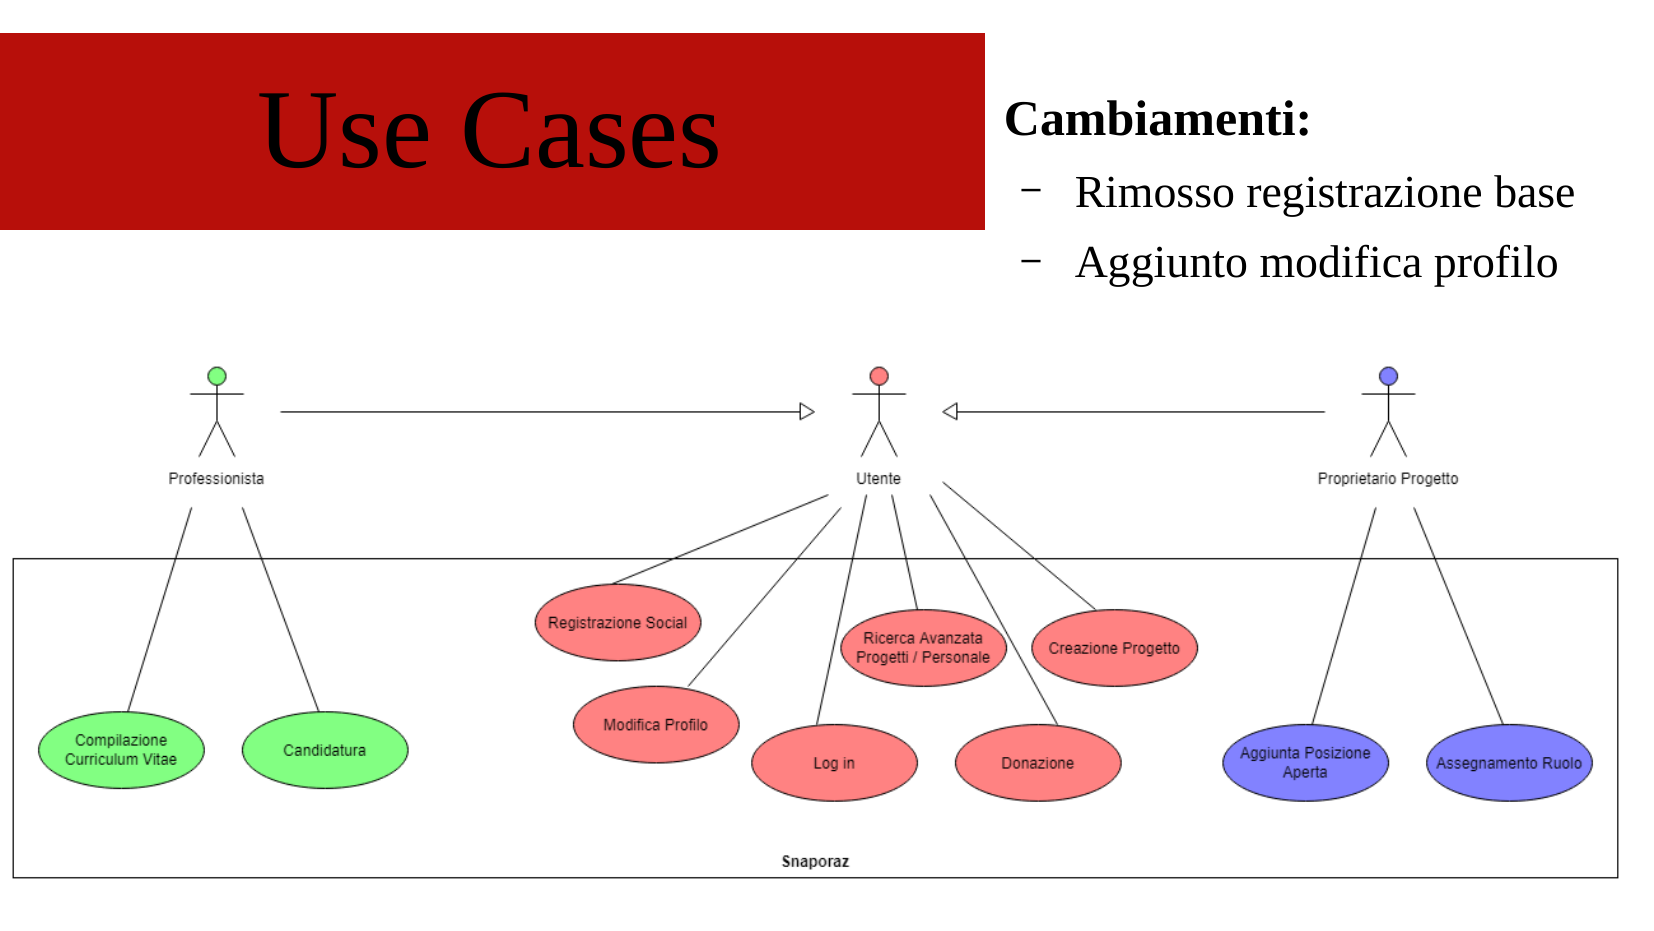

# Use Cases
Cambiamenti:
Rimosso registrazione base
Aggiunto modifica profilo